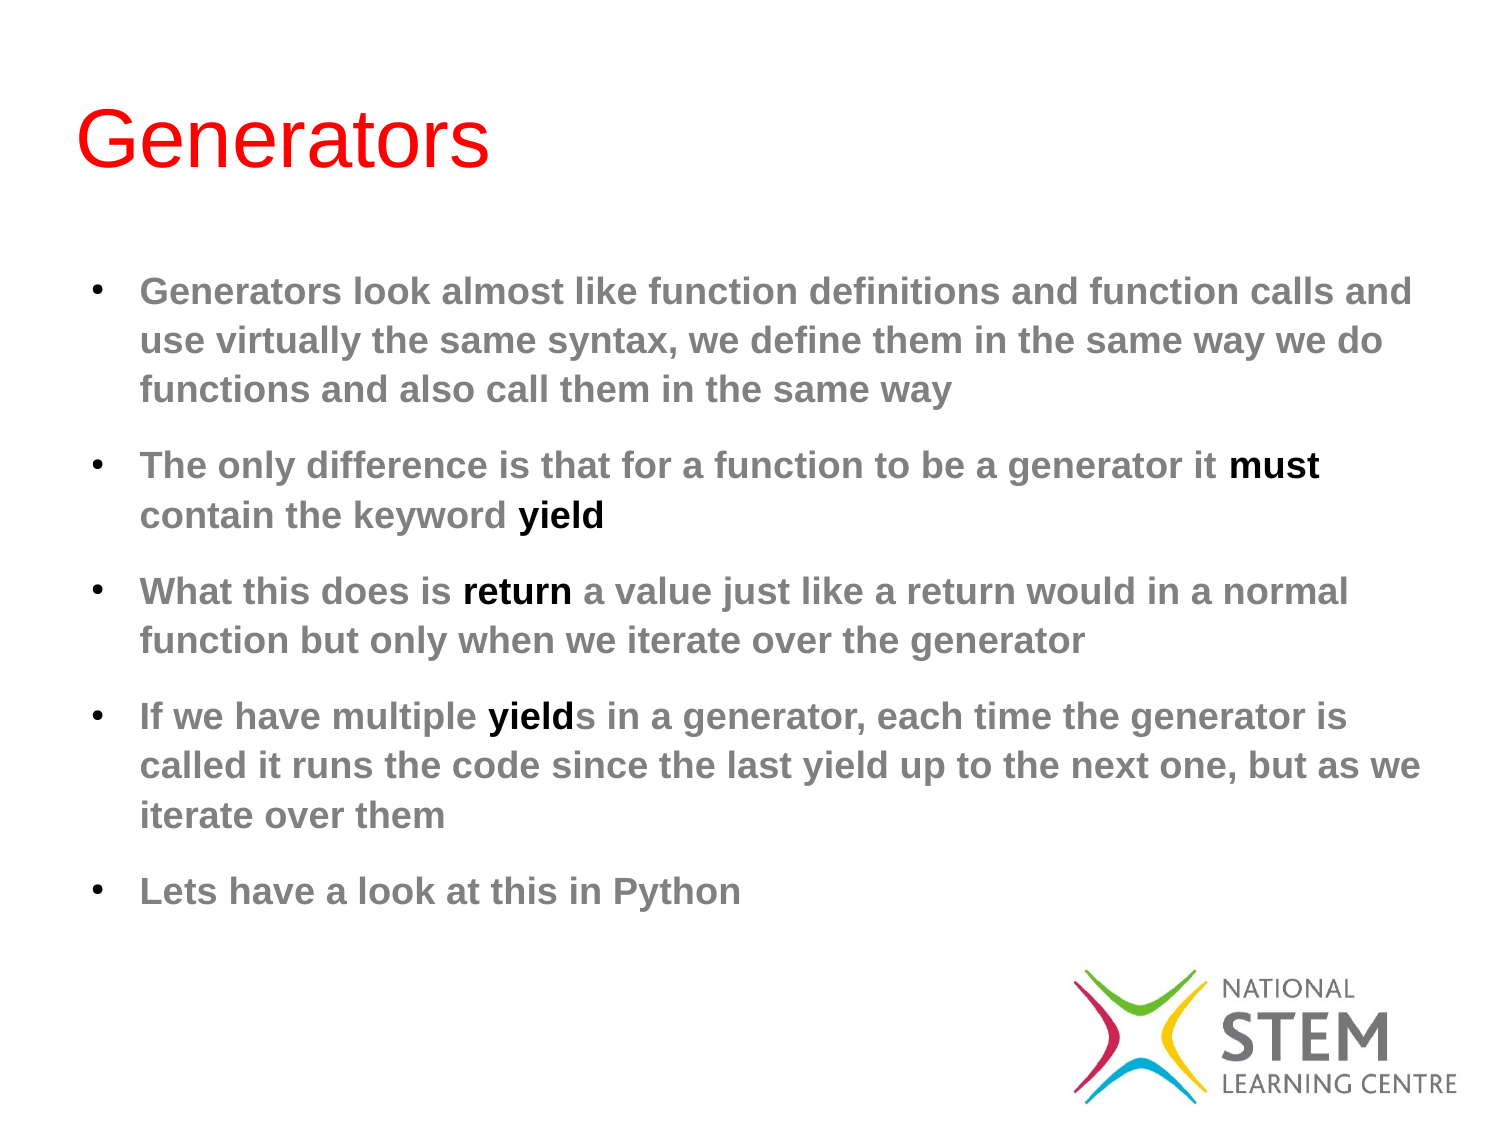

# Generators
Generators look almost like function definitions and function calls and use virtually the same syntax, we define them in the same way we do functions and also call them in the same way
The only difference is that for a function to be a generator it must contain the keyword yield
What this does is return a value just like a return would in a normal function but only when we iterate over the generator
If we have multiple yields in a generator, each time the generator is called it runs the code since the last yield up to the next one, but as we iterate over them
Lets have a look at this in Python